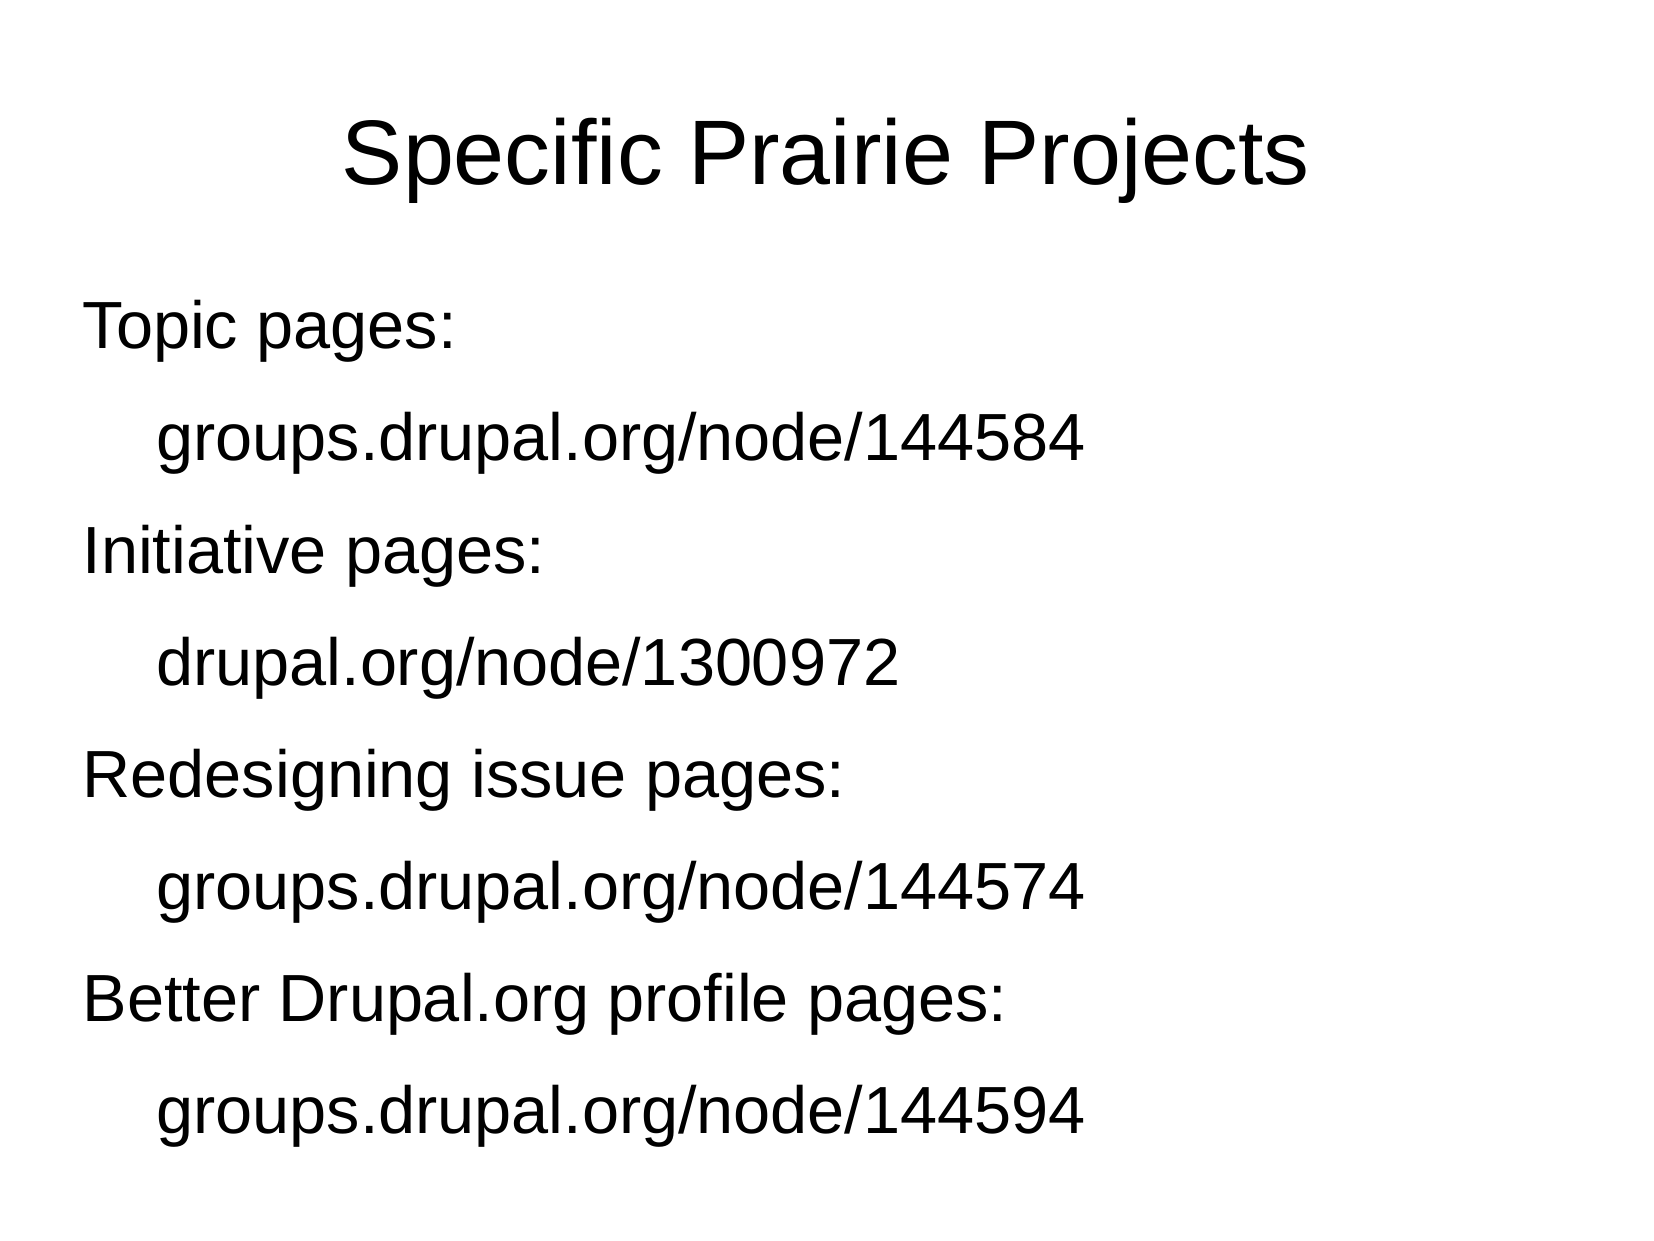

# Specific Prairie Projects
Topic pages:
 groups.drupal.org/node/144584
Initiative pages:
 drupal.org/node/1300972
Redesigning issue pages:
 groups.drupal.org/node/144574
Better Drupal.org profile pages:
 groups.drupal.org/node/144594